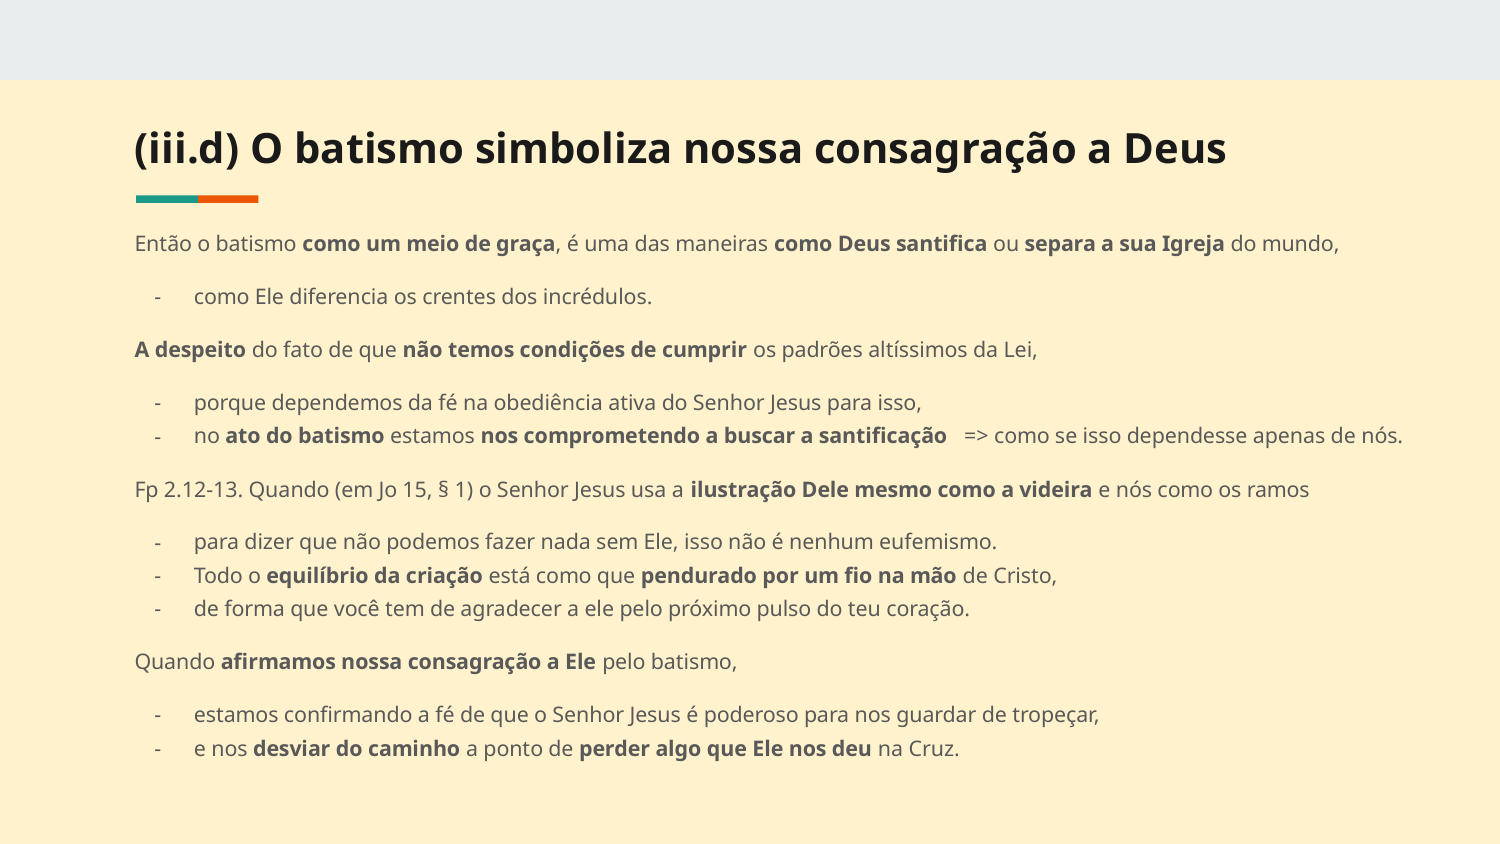

# (iii.d) O batismo simboliza nossa consagração a Deus
Então o batismo como um meio de graça, é uma das maneiras como Deus santifica ou separa a sua Igreja do mundo,
como Ele diferencia os crentes dos incrédulos.
A despeito do fato de que não temos condições de cumprir os padrões altíssimos da Lei,
porque dependemos da fé na obediência ativa do Senhor Jesus para isso,
no ato do batismo estamos nos comprometendo a buscar a santificação 						=> como se isso dependesse apenas de nós.
Fp 2.12-13. Quando (em Jo 15, § 1) o Senhor Jesus usa a ilustração Dele mesmo como a videira e nós como os ramos
para dizer que não podemos fazer nada sem Ele, isso não é nenhum eufemismo.
Todo o equilíbrio da criação está como que pendurado por um fio na mão de Cristo,
de forma que você tem de agradecer a ele pelo próximo pulso do teu coração.
Quando afirmamos nossa consagração a Ele pelo batismo,
estamos confirmando a fé de que o Senhor Jesus é poderoso para nos guardar de tropeçar,
e nos desviar do caminho a ponto de perder algo que Ele nos deu na Cruz.